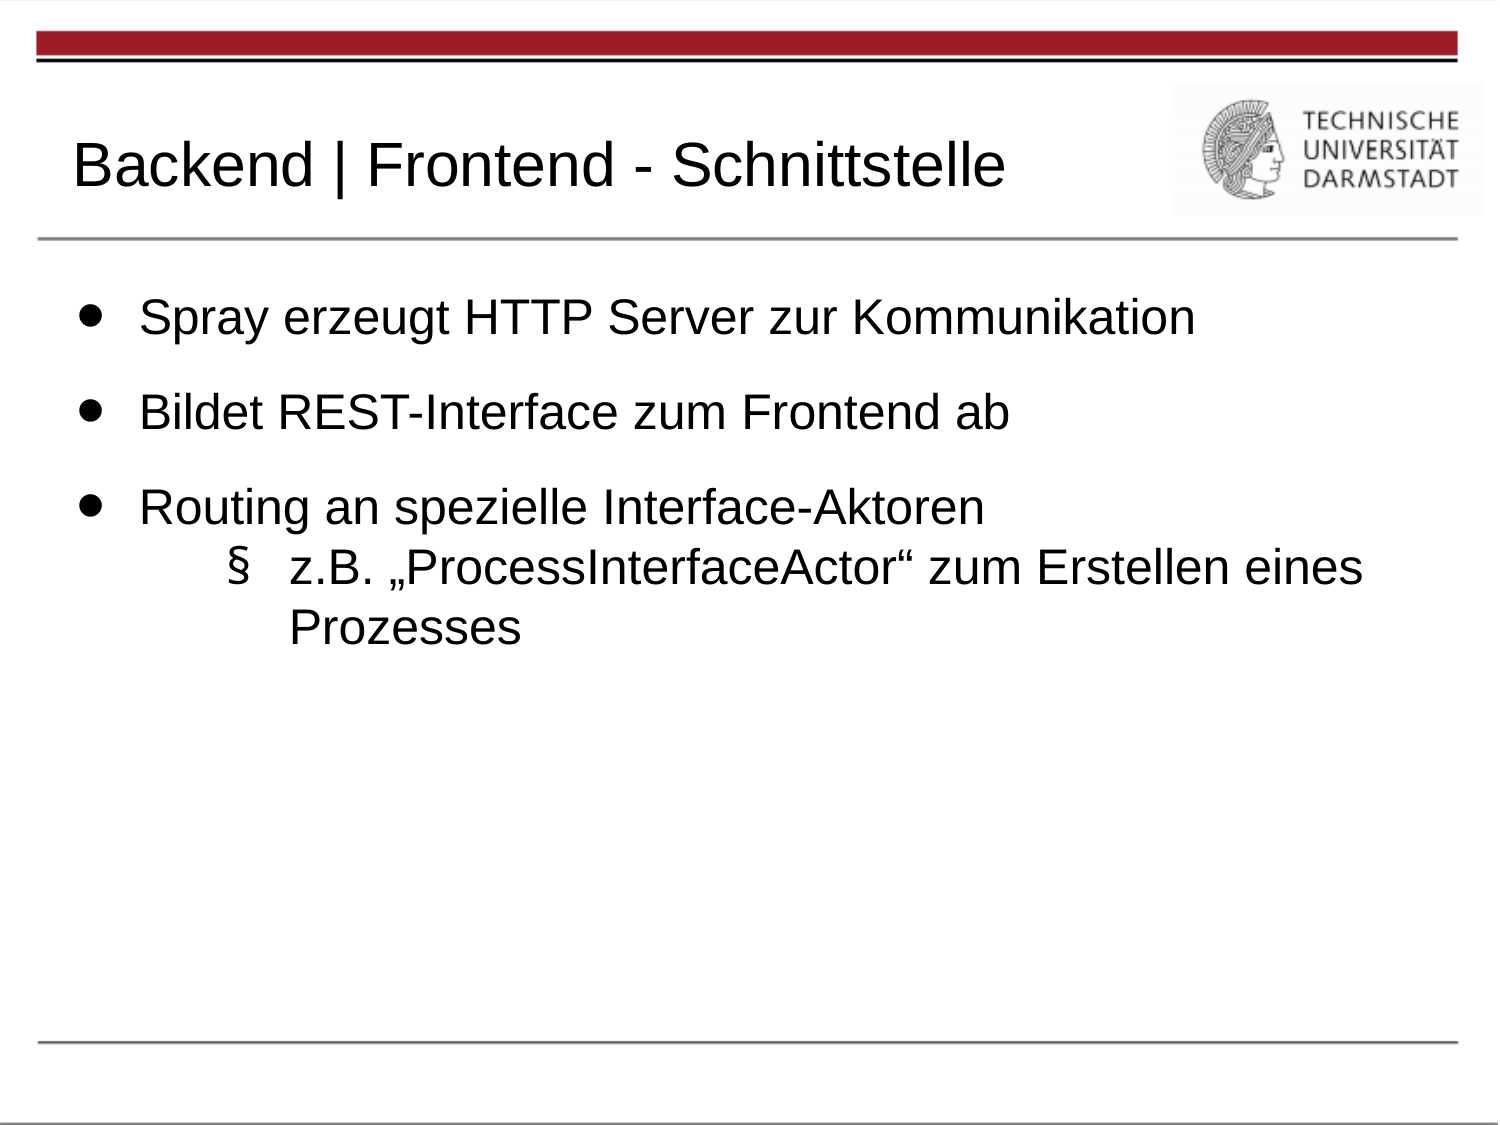

Gliederung
Backend | Frontend - Schnittstelle
#
Spray erzeugt HTTP Server zur Kommunikation
Bildet REST-Interface zum Frontend ab
Routing an spezielle Interface-Aktoren
z.B. „ProcessInterfaceActor“ zum Erstellen eines Prozesses